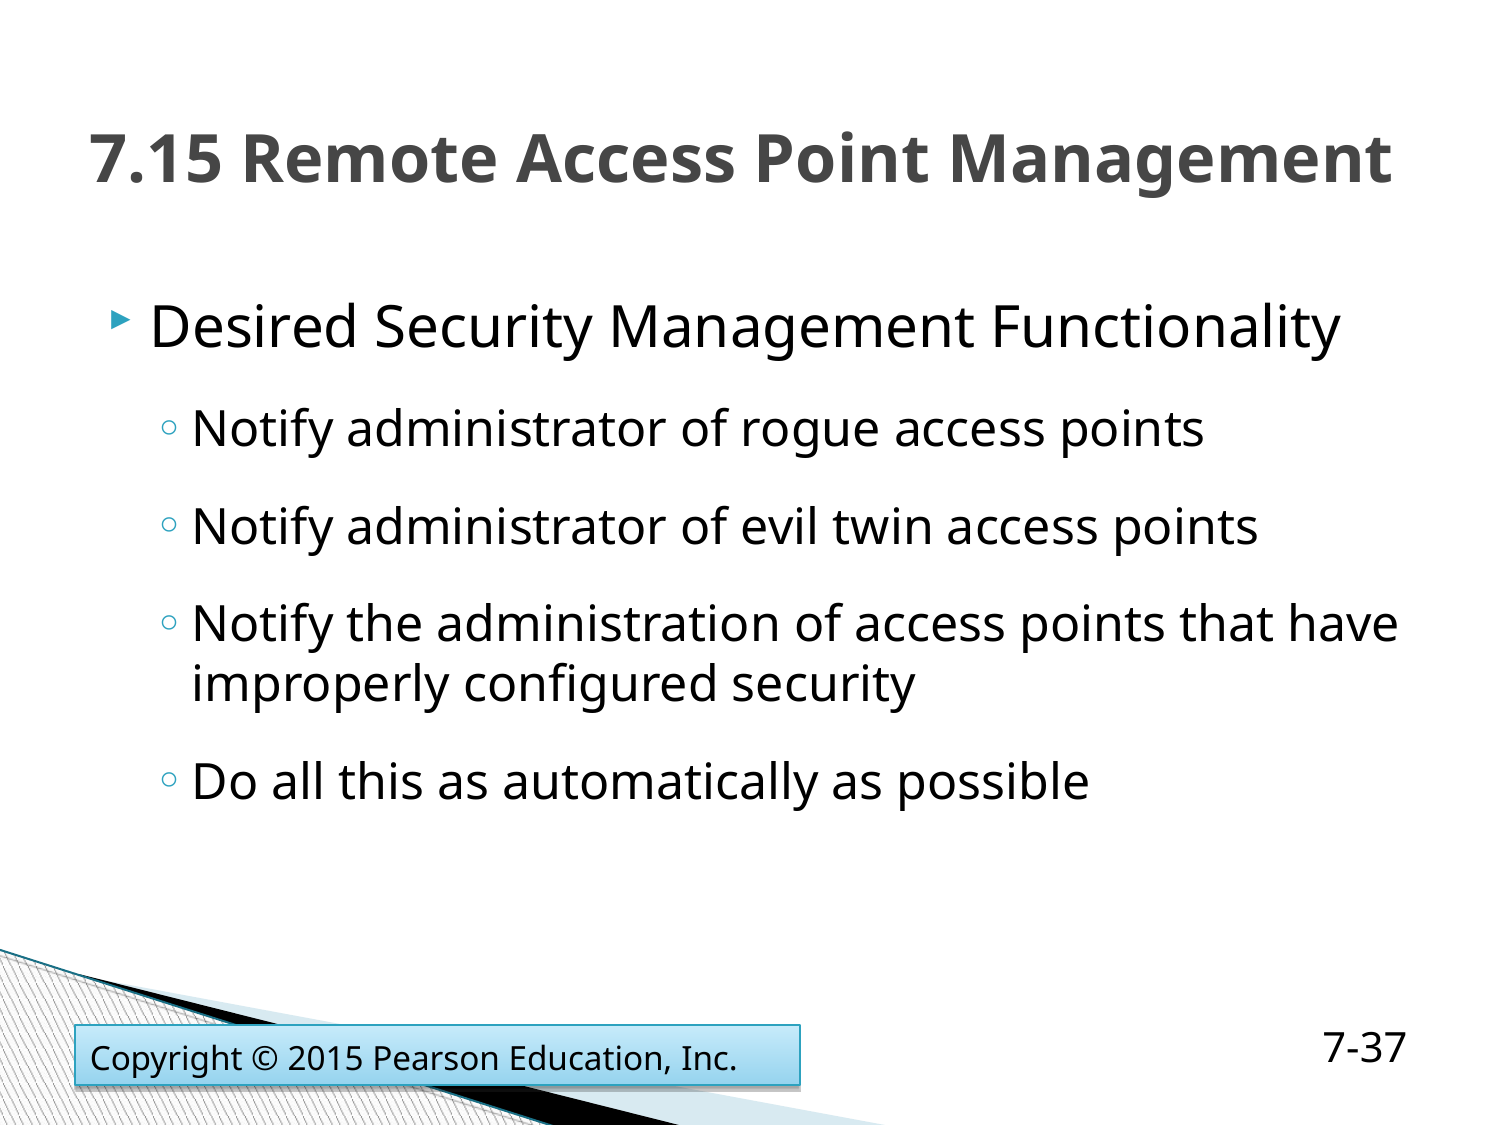

7.15 Remote Access Point Management
# Desired Security Management Functionality
Notify administrator of rogue access points
Notify administrator of evil twin access points
Notify the administration of access points that have improperly configured security
Do all this as automatically as possible
Copyright © 2015 Pearson Education, Inc.